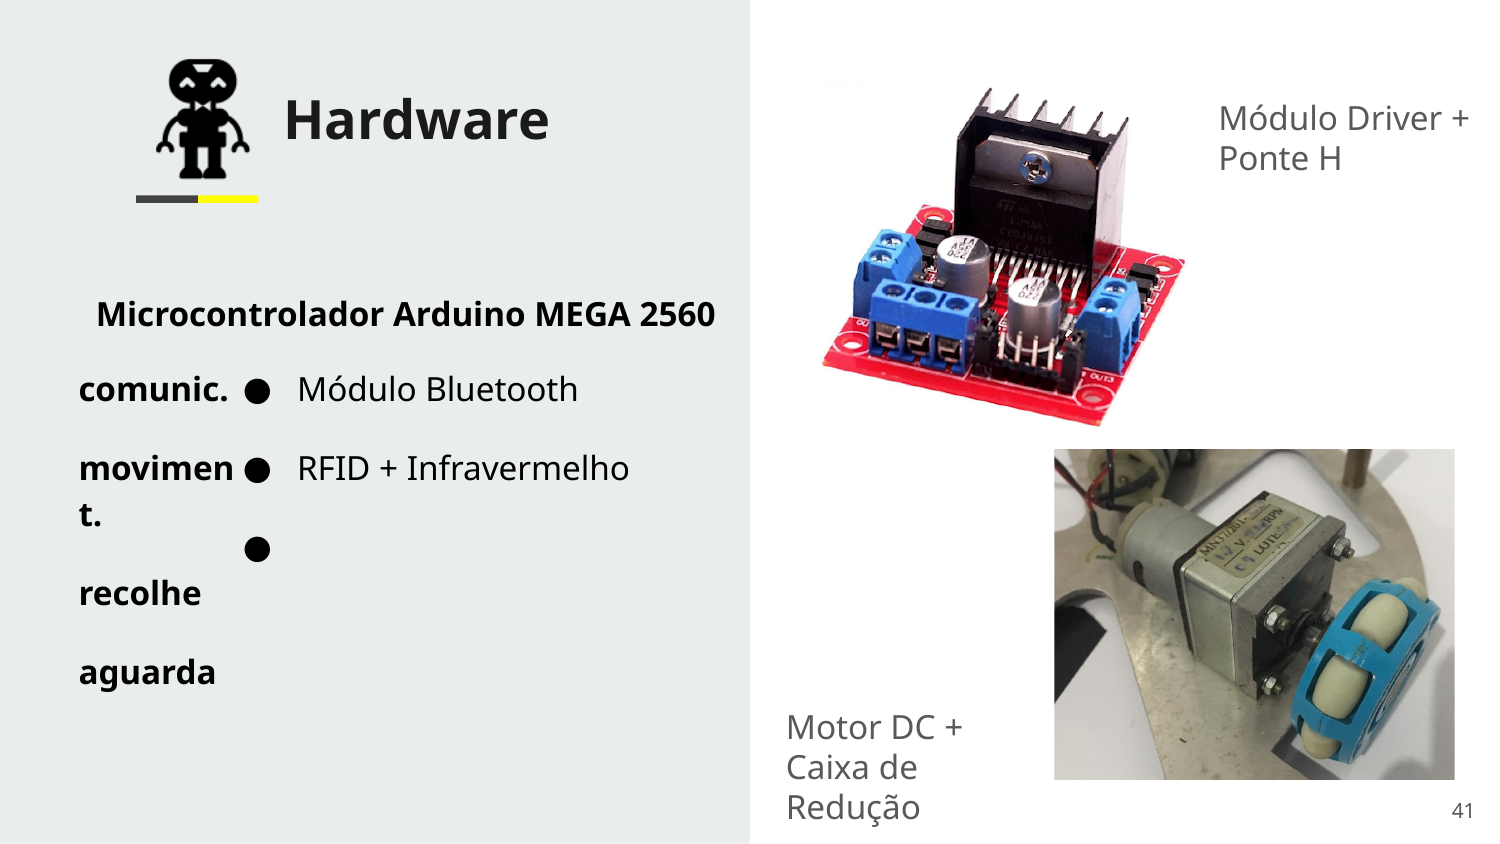

Hardware
Módulo Driver + Ponte H
# Microcontrolador Arduino MEGA 2560
comunic.
moviment.
recolhe
aguarda
Módulo Bluetooth
RFID + Infravermelho
Motor DC +
Caixa de Redução